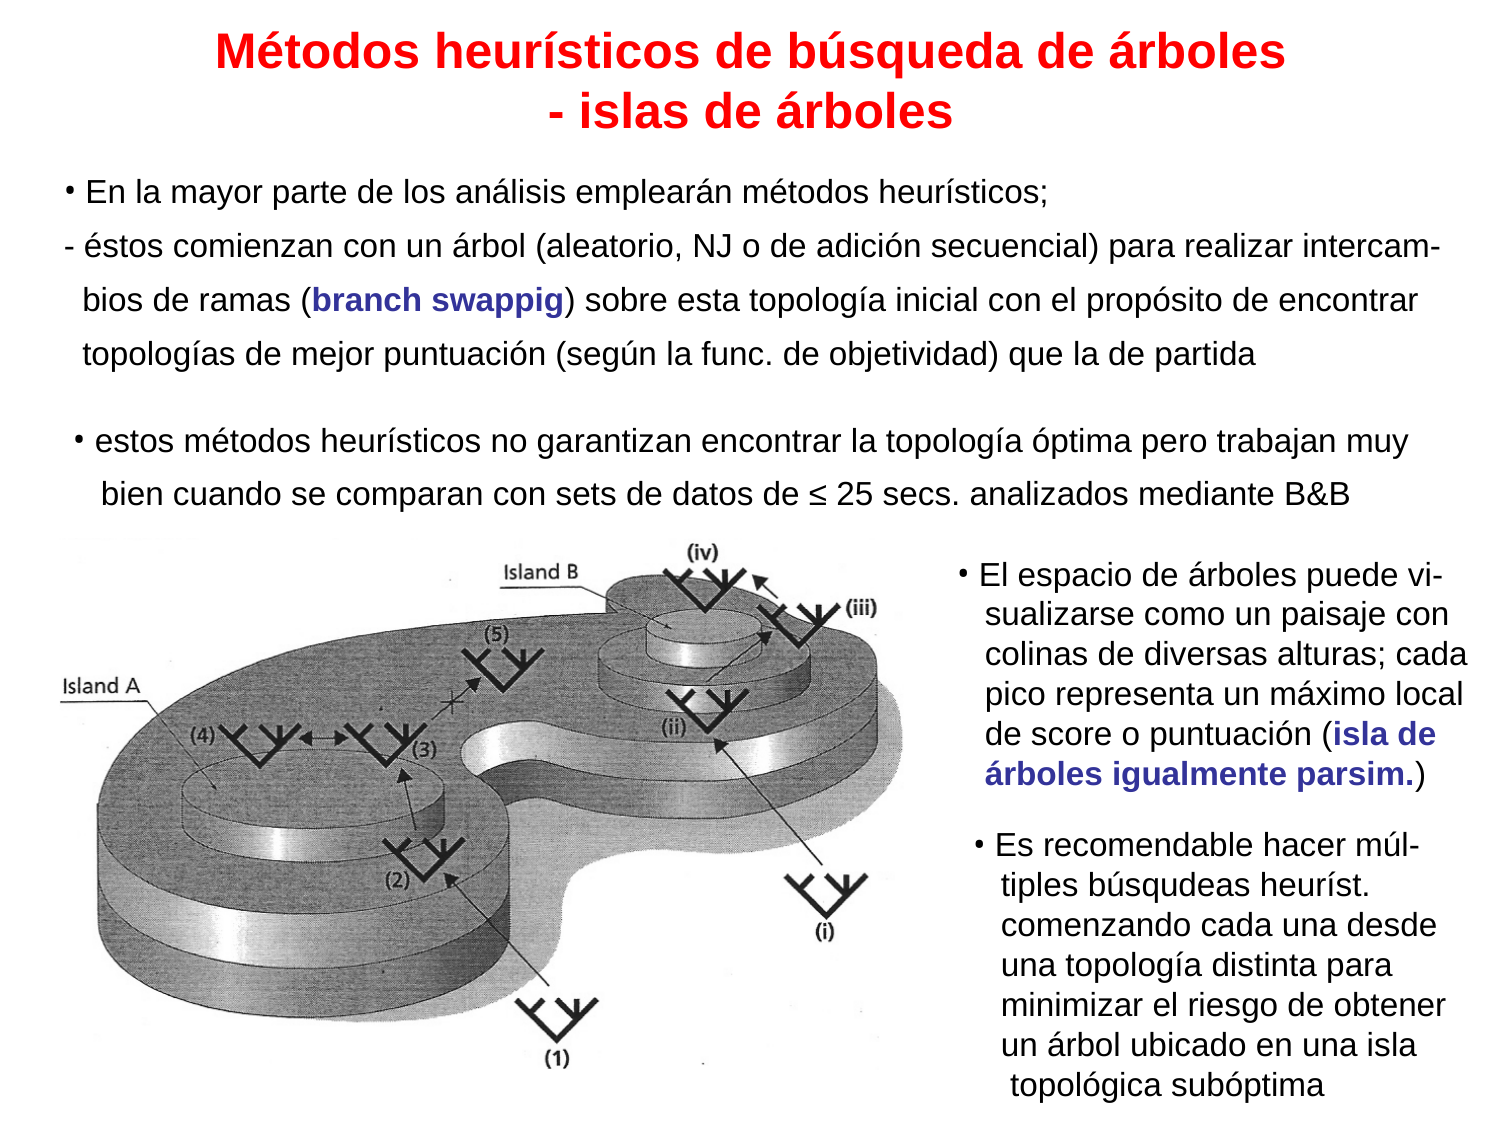

Métodos heurísticos de búsqueda de árboles
- islas de árboles
 En la mayor parte de los análisis emplearán métodos heurísticos;
- éstos comienzan con un árbol (aleatorio, NJ o de adición secuencial) para realizar intercam-
 bios de ramas (branch swappig) sobre esta topología inicial con el propósito de encontrar
 topologías de mejor puntuación (según la func. de objetividad) que la de partida
 estos métodos heurísticos no garantizan encontrar la topología óptima pero trabajan muy
 bien cuando se comparan con sets de datos de ≤ 25 secs. analizados mediante B&B
 El espacio de árboles puede vi-
 sualizarse como un paisaje con
 colinas de diversas alturas; cada
 pico representa un máximo local
 de score o puntuación (isla de
 árboles igualmente parsim.)
 Es recomendable hacer múl-
 tiples búsqudeas heuríst.
 comenzando cada una desde
 una topología distinta para
 minimizar el riesgo de obtener
 un árbol ubicado en una isla
 topológica subóptima